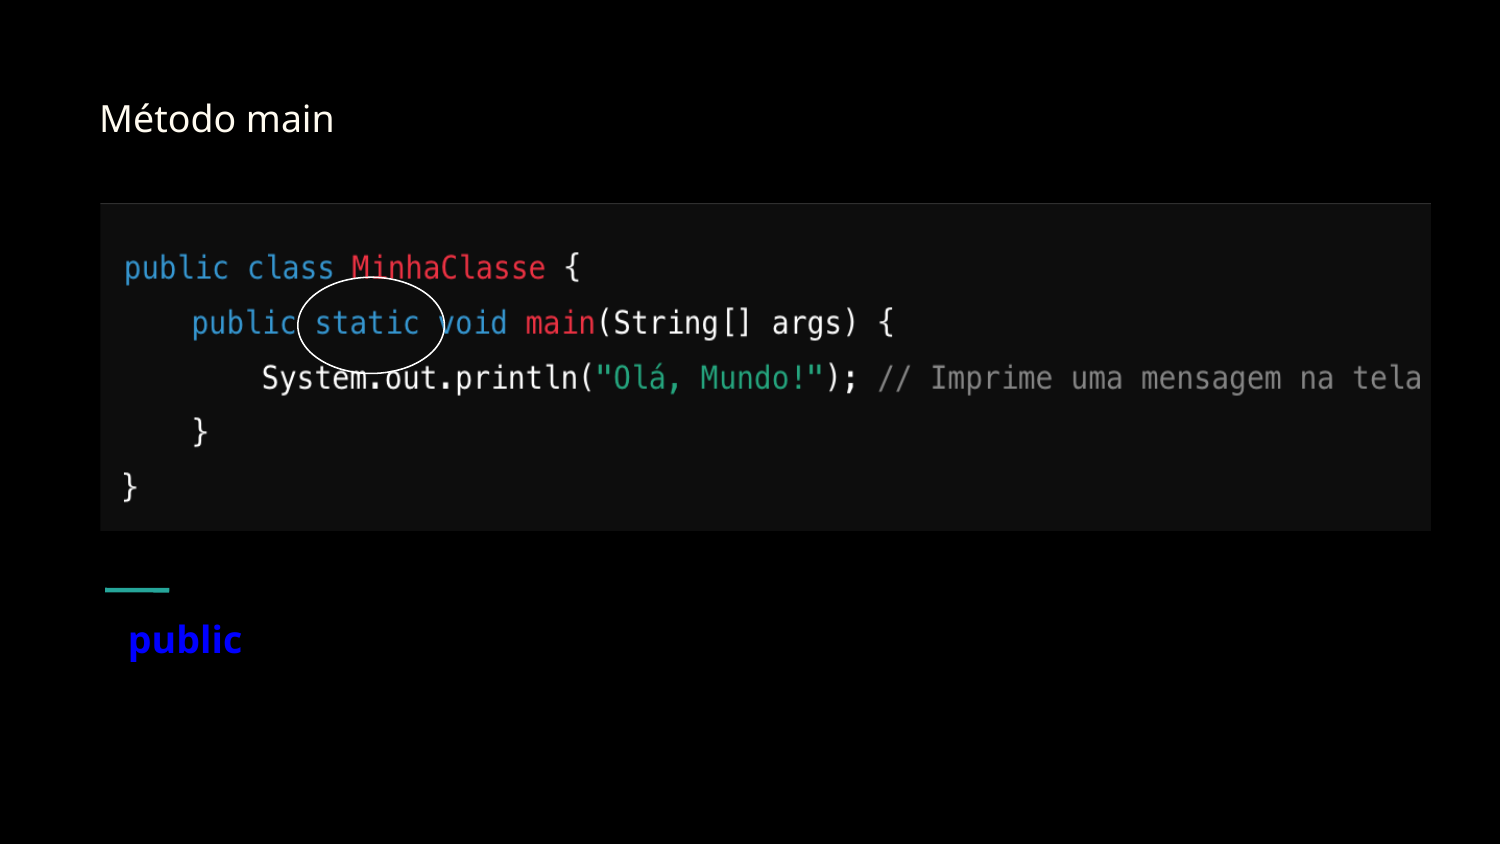

# Método main
public: Modificador de acesso que permite que o método seja acessível de qualquer lugar.